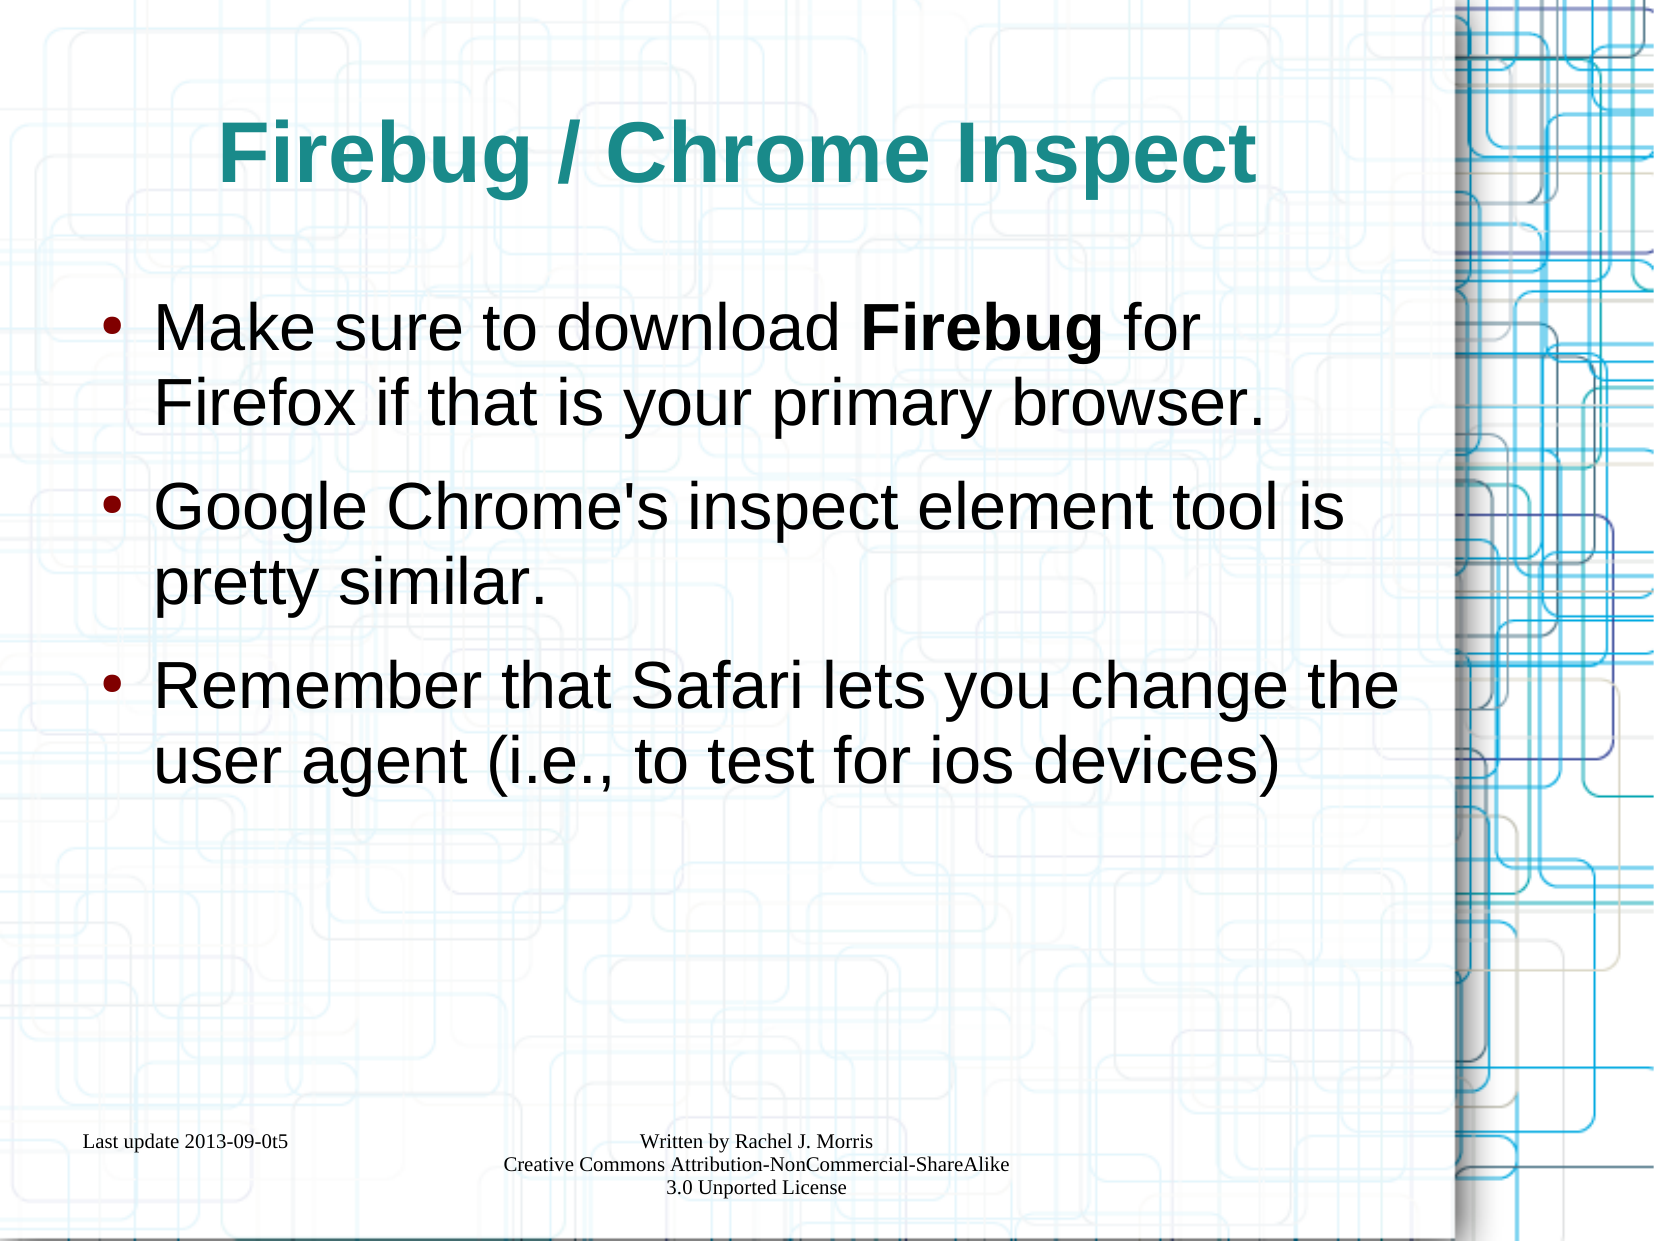

# Firebug / Chrome Inspect
Make sure to download Firebug for Firefox if that is your primary browser.
Google Chrome's inspect element tool is pretty similar.
Remember that Safari lets you change the user agent (i.e., to test for ios devices)